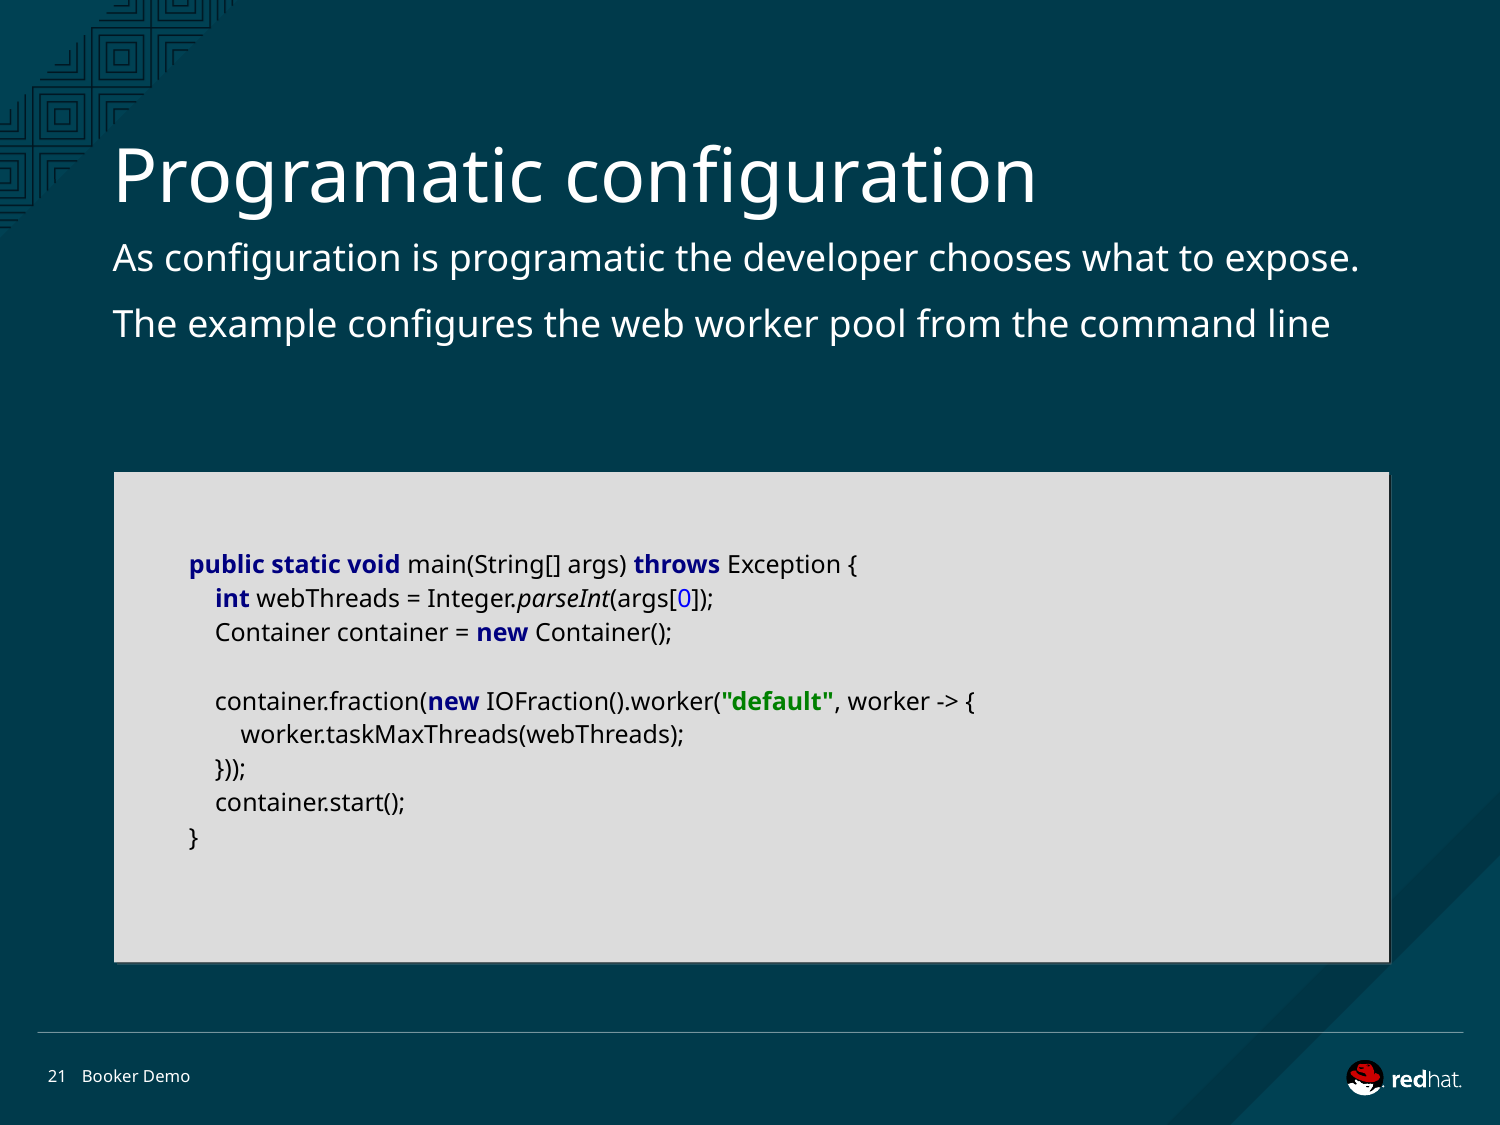

# Programatic configuration
As configuration is programatic the developer chooses what to expose.
The example configures the web worker pool from the command line
public static void main(String[] args) throws Exception {
 int webThreads = Integer.parseInt(args[0]);
 Container container = new Container();
 container.fraction(new IOFraction().worker("default", worker -> {
 worker.taskMaxThreads(webThreads);
 }));
 container.start();
}
21
Booker Demo